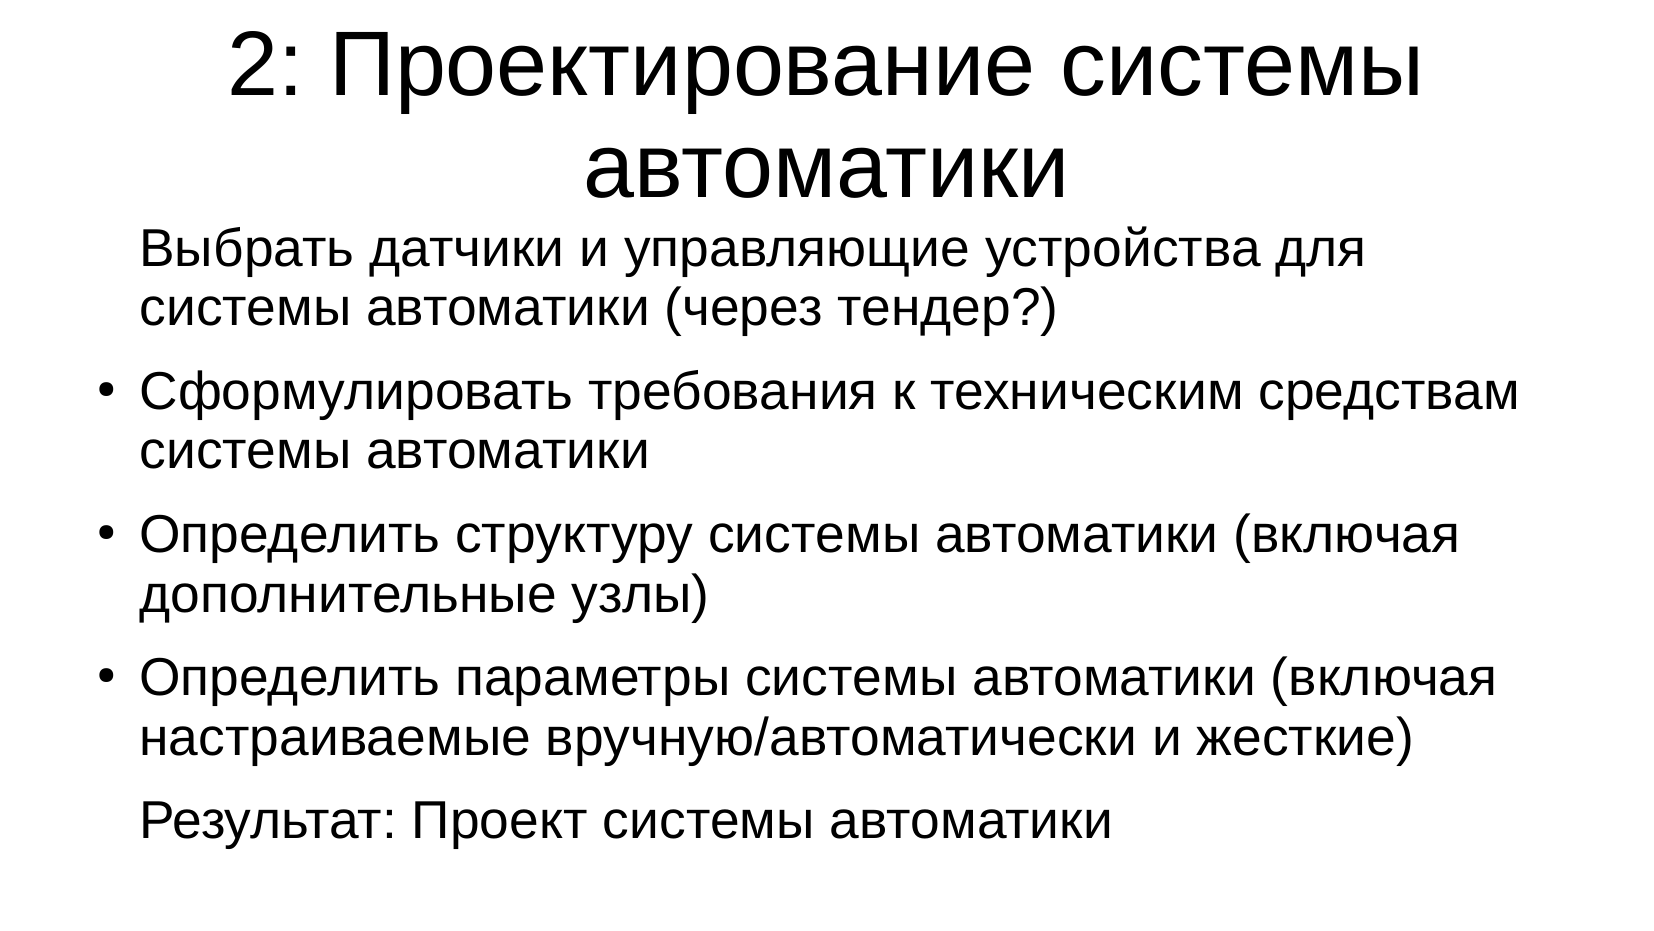

# 2: Проектирование системы автоматики
Выбрать датчики и управляющие устройства для системы автоматики (через тендер?)
Сформулировать требования к техническим средствам системы автоматики
Определить структуру системы автоматики (включая дополнительные узлы)
Определить параметры системы автоматики (включая настраиваемые вручную/автоматически и жесткие)
Результат: Проект системы автоматики